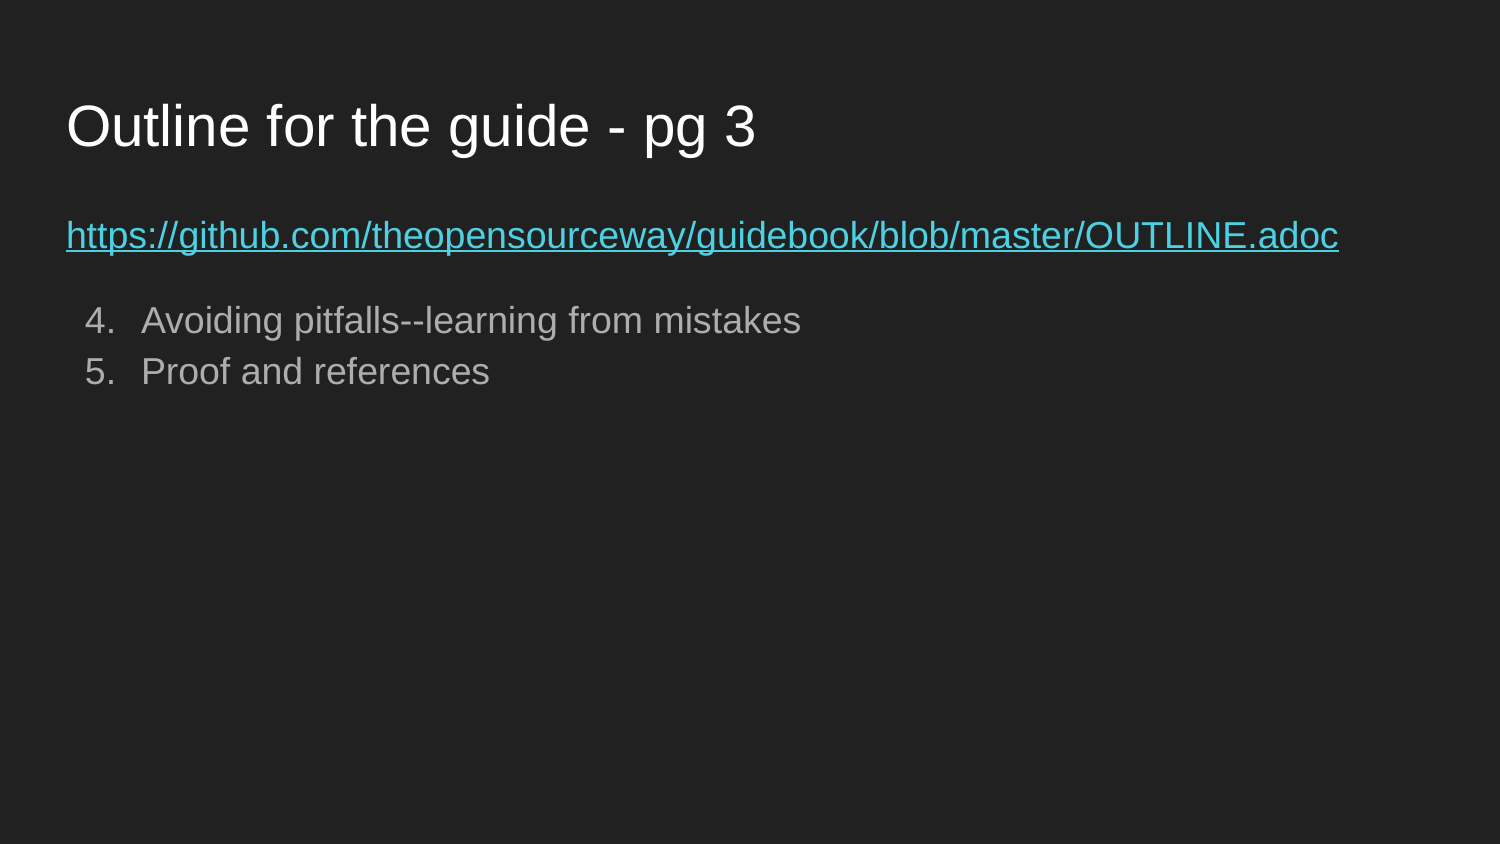

# Outline for the guide - pg 3
https://github.com/theopensourceway/guidebook/blob/master/OUTLINE.adoc
Avoiding pitfalls--learning from mistakes
Proof and references